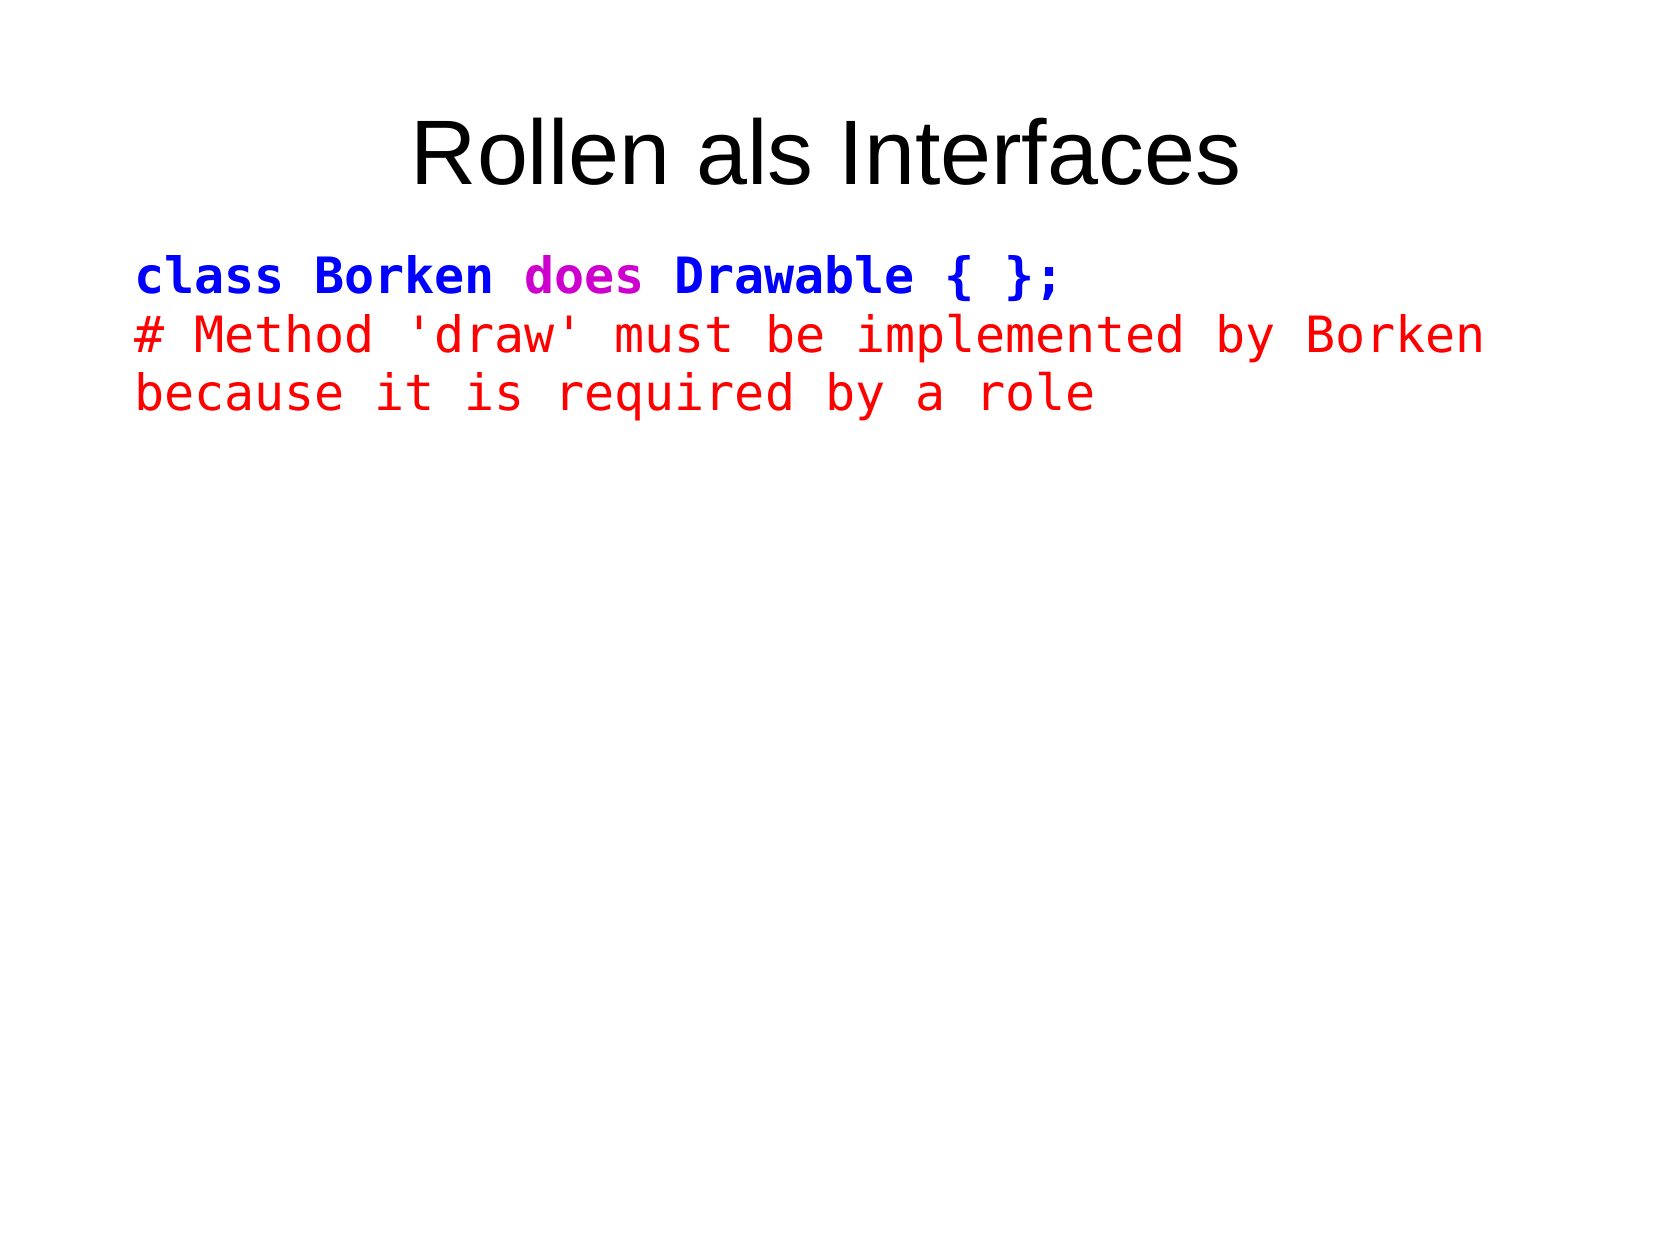

# Rollen als Interfaces
class Borken does Drawable { };
# Method 'draw' must be implemented by Borken because it is required by a role